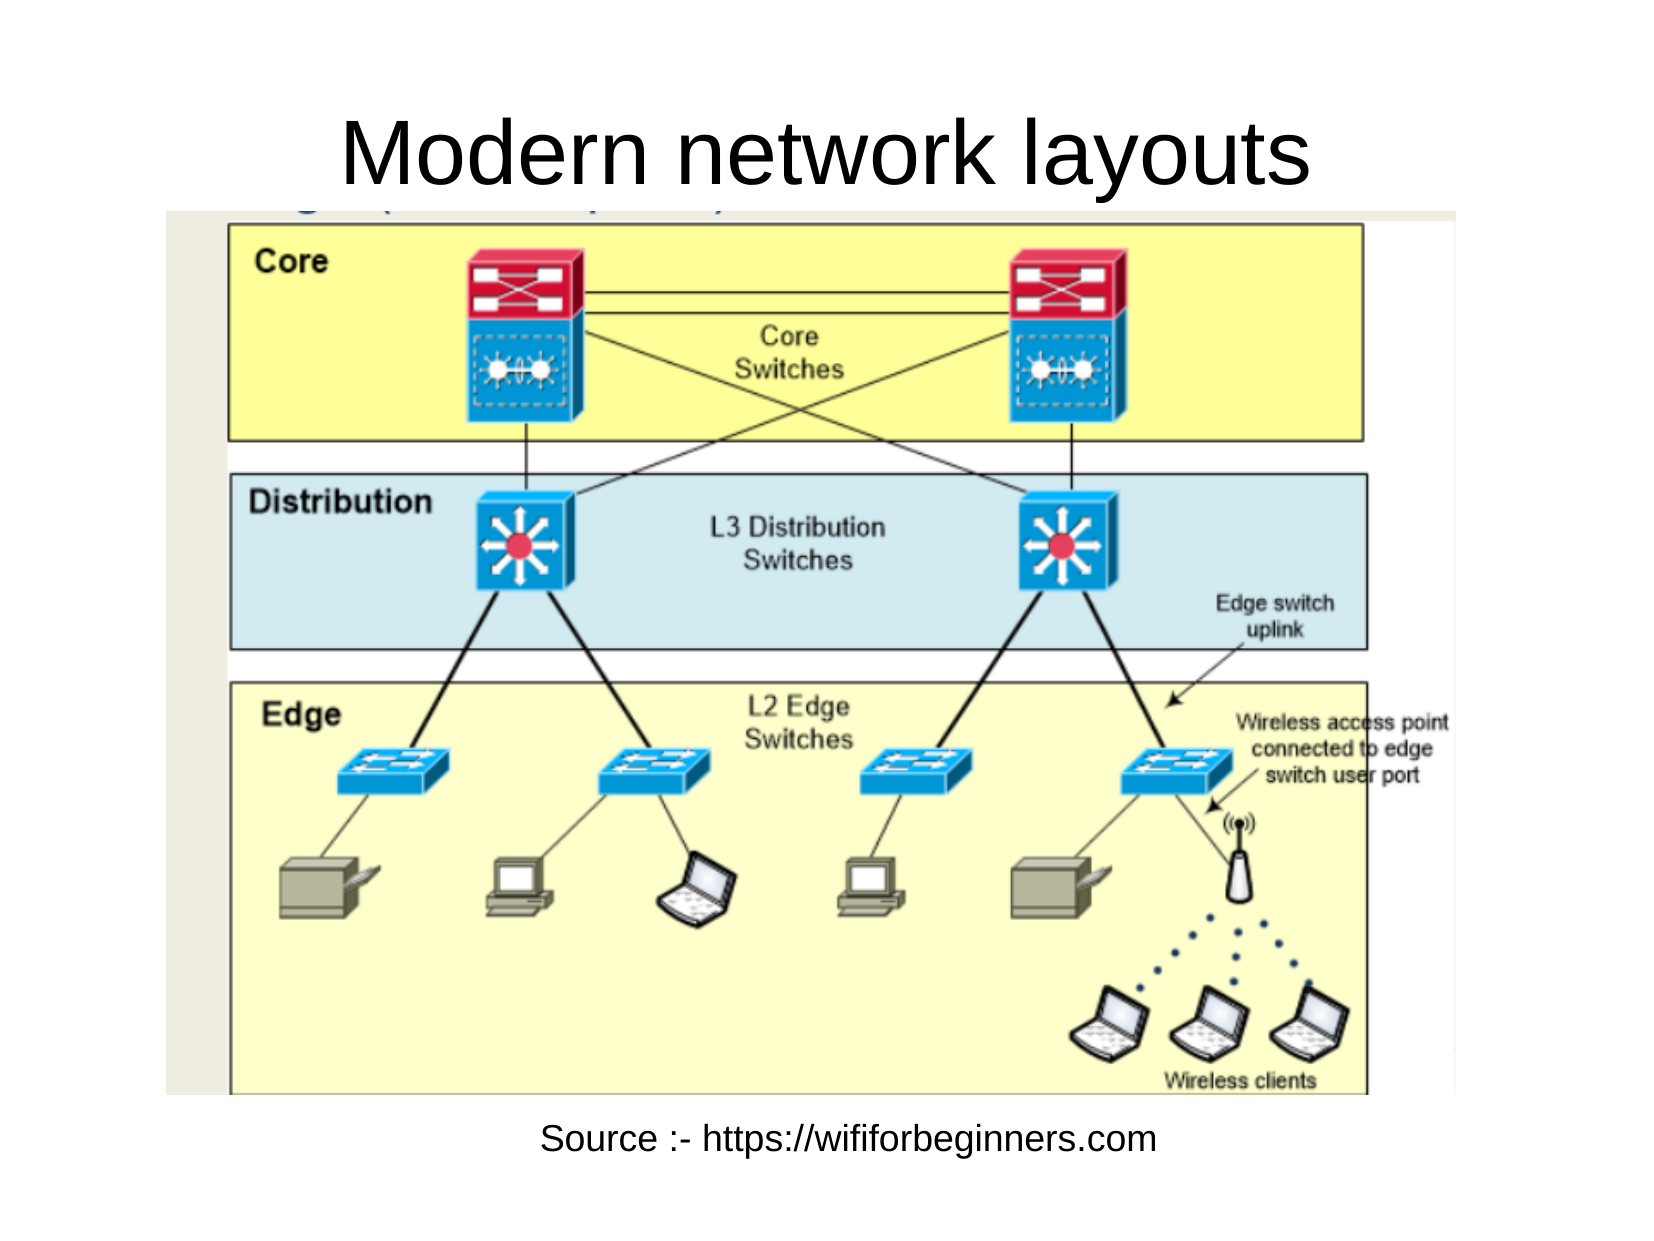

# Modern network layouts
Source :- https://wififorbeginners.com